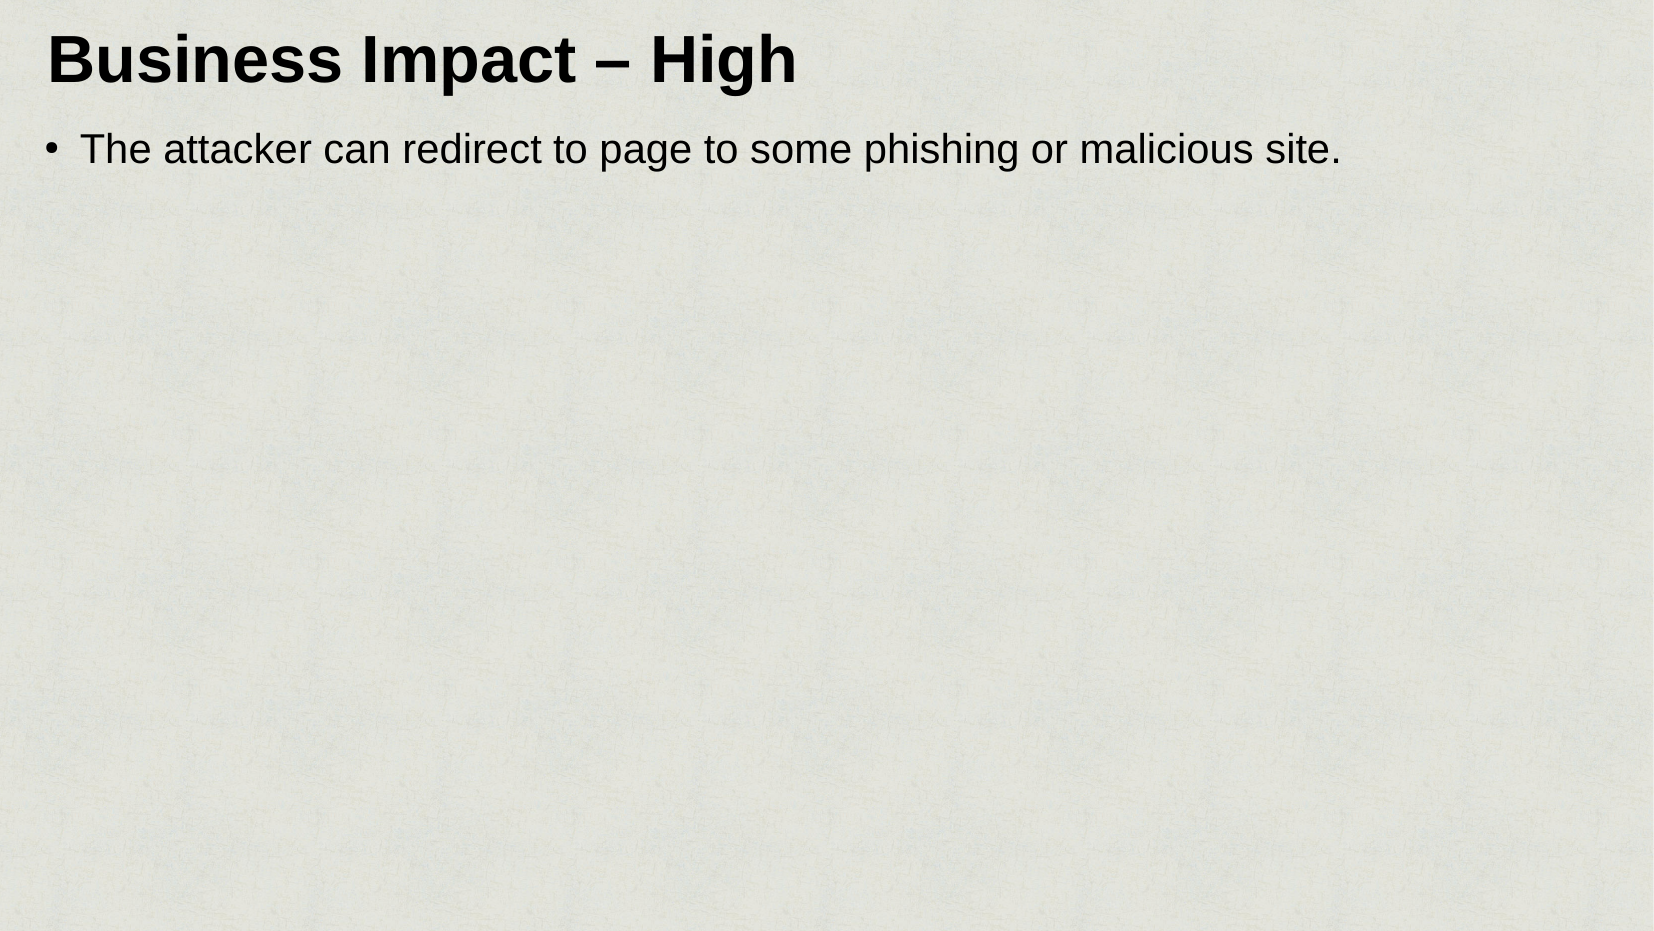

# Business Impact – High
The attacker can redirect to page to some phishing or malicious site.